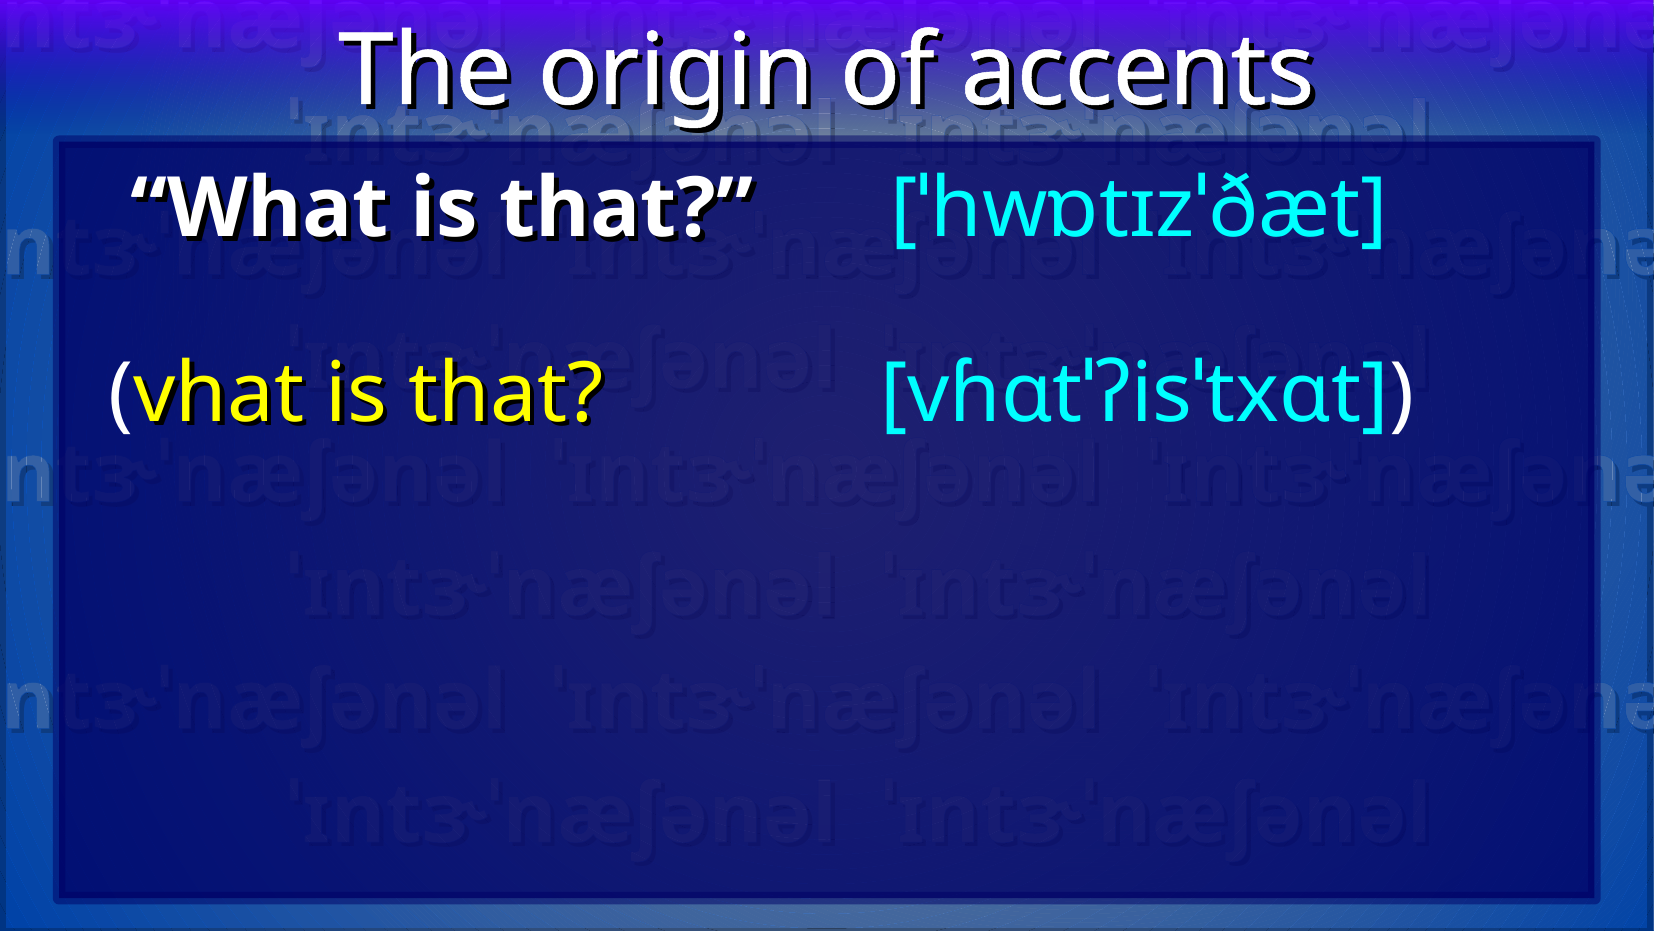

# The origin of accents
ˈɪntɝˈnæʃənəl ˈɪntɝˈnæʃənəl ˈɪntɝˈnæʃənəl
 ˈɪntɝˈnæʃənəl ˈɪntɝˈnæʃənəl
ˈɪntɝˈnæʃənəl ˈɪntɝˈnæʃənəl ˈɪntɝˈnæʃənəl
 ˈɪntɝˈnæʃənəl ˈɪntɝˈnæʃənəl
ˈɪntɝˈnæʃənəl ˈɪntɝˈnæʃənəl ˈɪntɝˈnæʃənəl
 ˈɪntɝˈnæʃənəl ˈɪntɝˈnæʃənəl
ˈɪntɝˈnæʃənəl ˈɪntɝˈnæʃənəl ˈɪntɝˈnæʃənəl
 ˈɪntɝˈnæʃənəl ˈɪntɝˈnæʃənəl
 “What is that?”		[ˈhwɒtɪzˈðæt]
 (vhat is that?			 [vɦɑtˈʔisˈtxɑt])